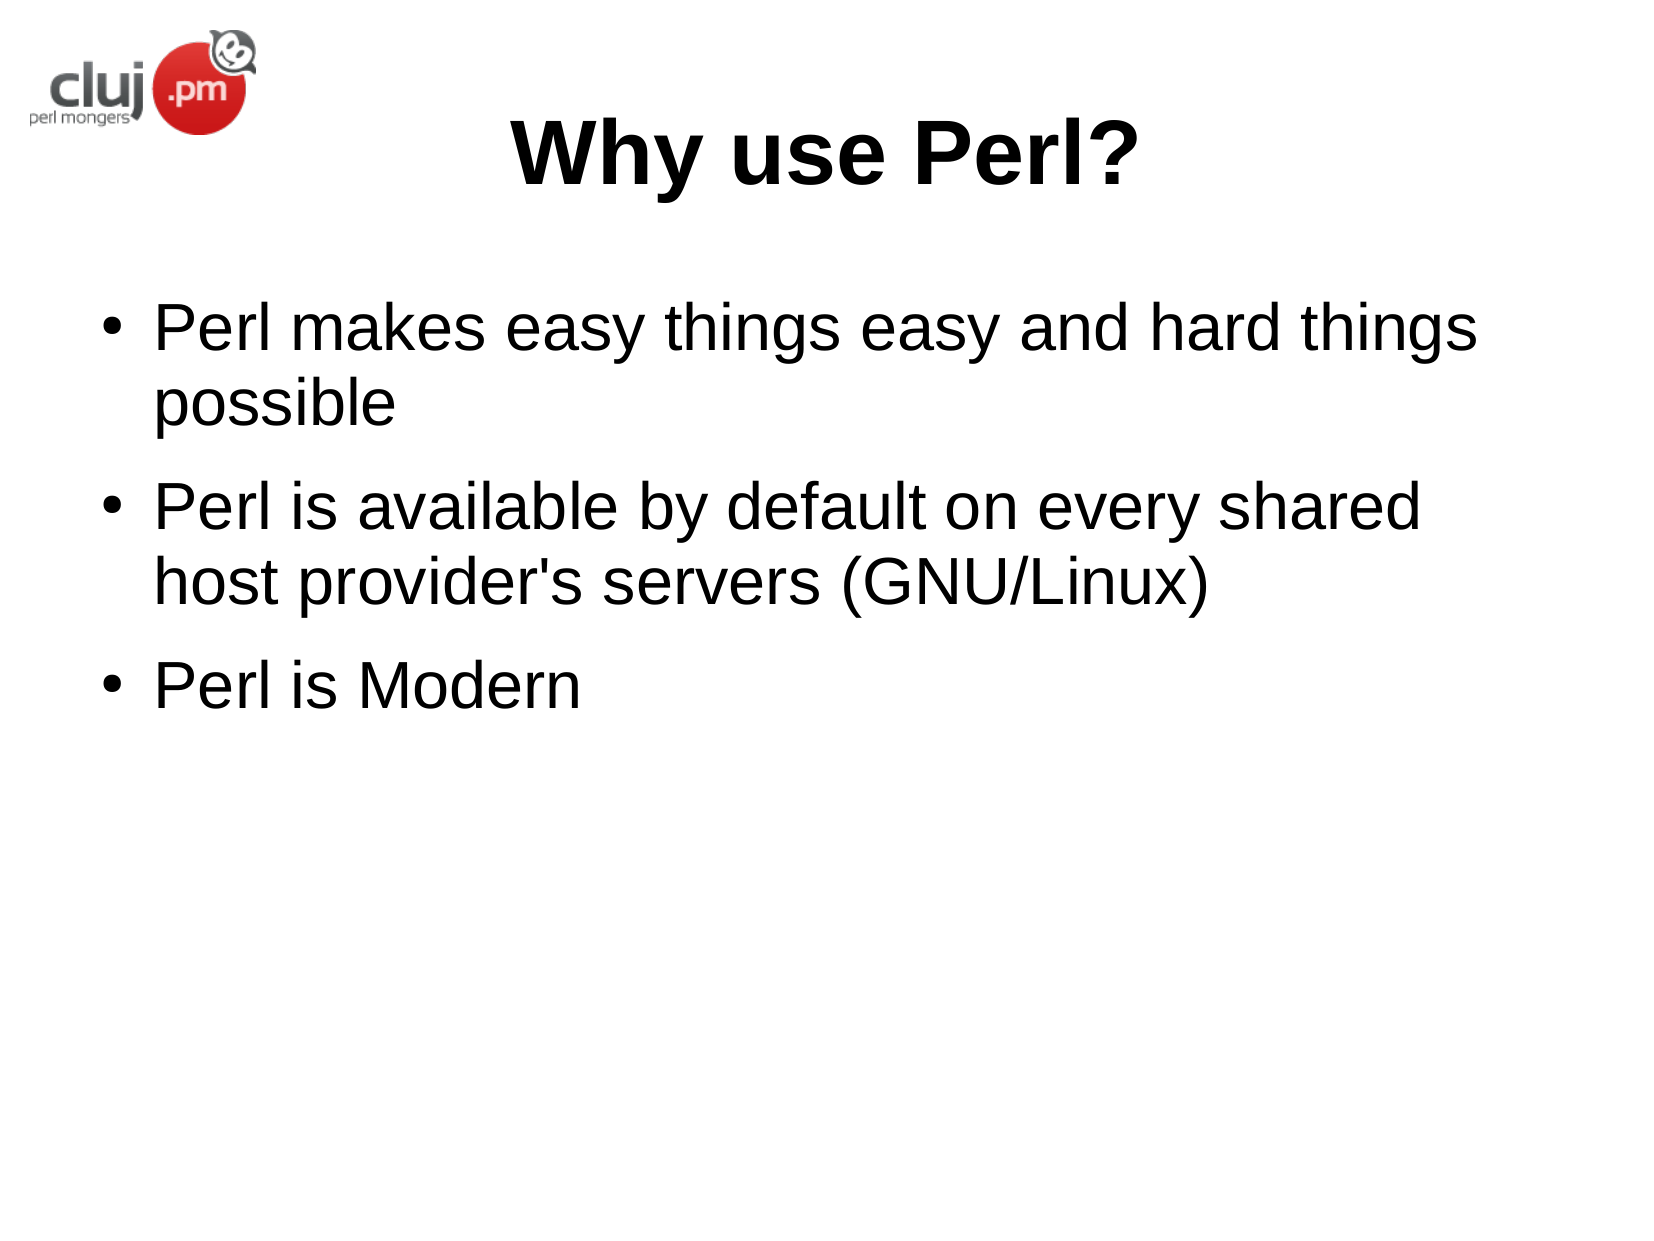

# Why use Perl?
Perl makes easy things easy and hard things possible
Perl is available by default on every shared host provider's servers (GNU/Linux)
Perl is Modern